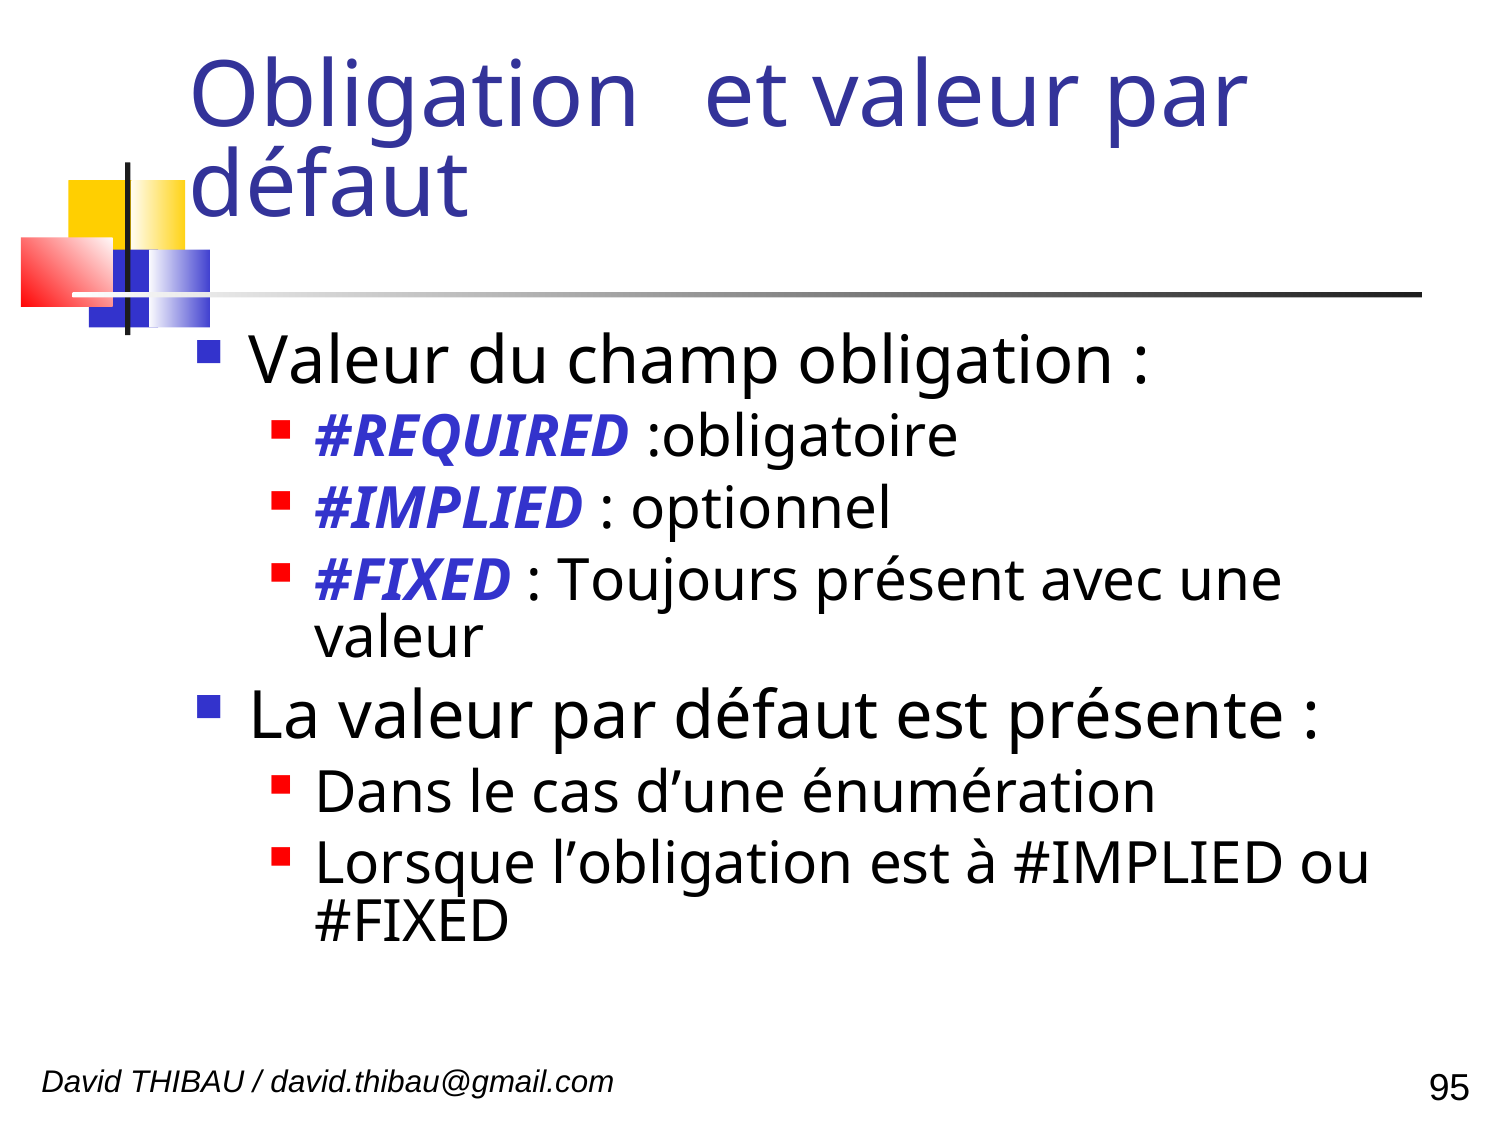

# Obligation	et valeur par défaut
Valeur du champ obligation :
#REQUIRED :obligatoire
#IMPLIED : optionnel
#FIXED : Toujours présent avec une valeur
La valeur par défaut est présente :
Dans le cas d’une énumération
Lorsque l’obligation est à #IMPLIED ou #FIXED